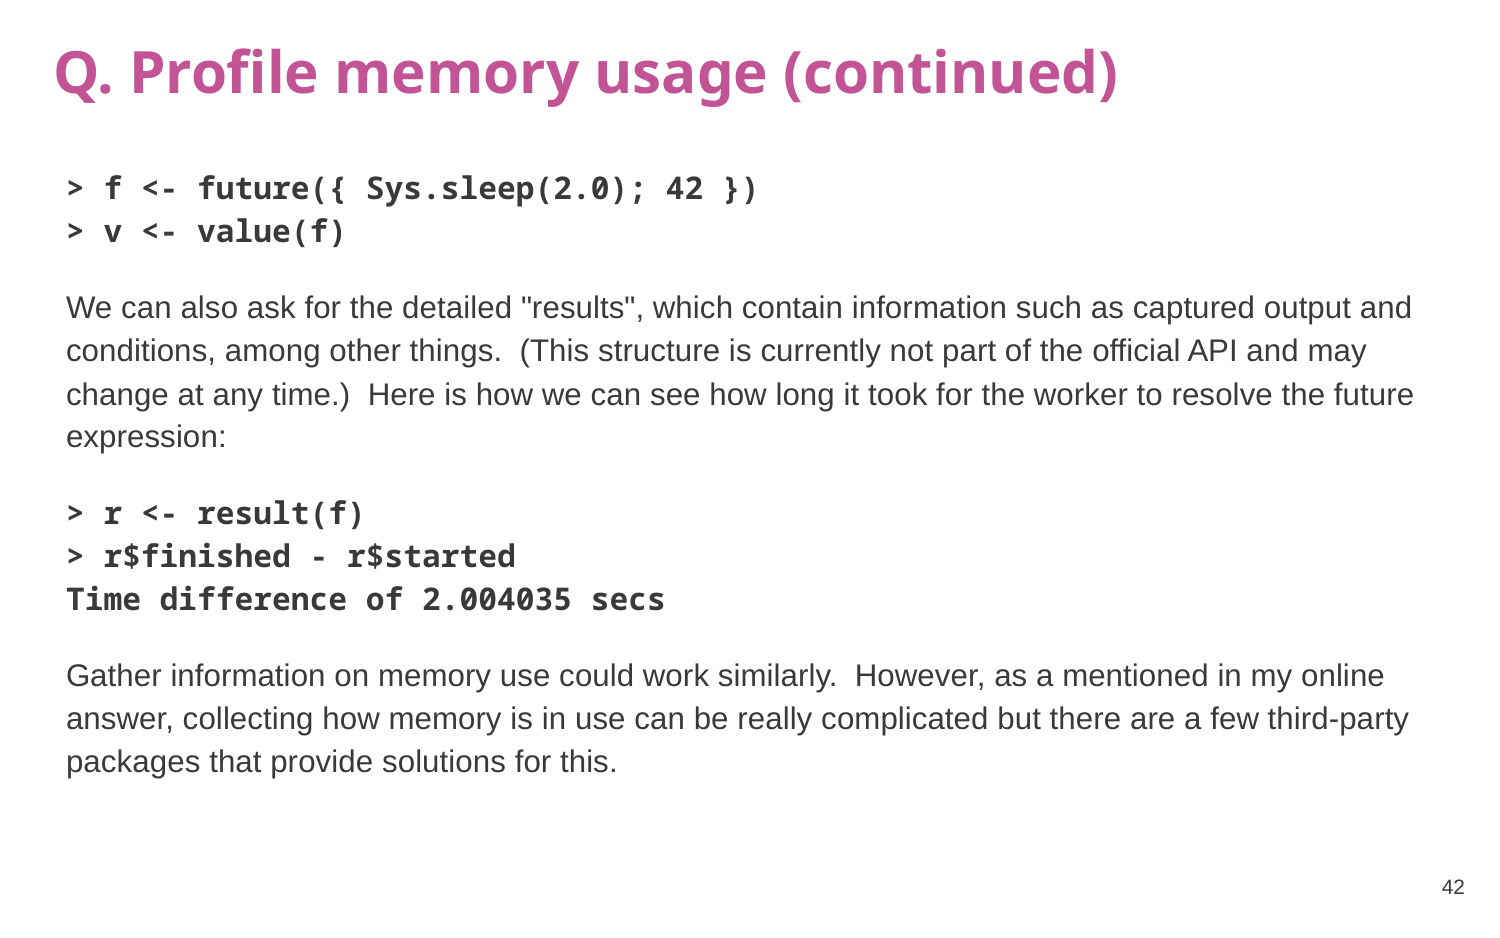

# Q. Profile memory usage (continued)
> f <- future({ Sys.sleep(2.0); 42 })
> v <- value(f)
We can also ask for the detailed "results", which contain information such as captured output and conditions, among other things. (This structure is currently not part of the official API and may change at any time.) Here is how we can see how long it took for the worker to resolve the future expression:
> r <- result(f)
> r$finished - r$started
Time difference of 2.004035 secs
Gather information on memory use could work similarly. However, as a mentioned in my online answer, collecting how memory is in use can be really complicated but there are a few third-party packages that provide solutions for this.